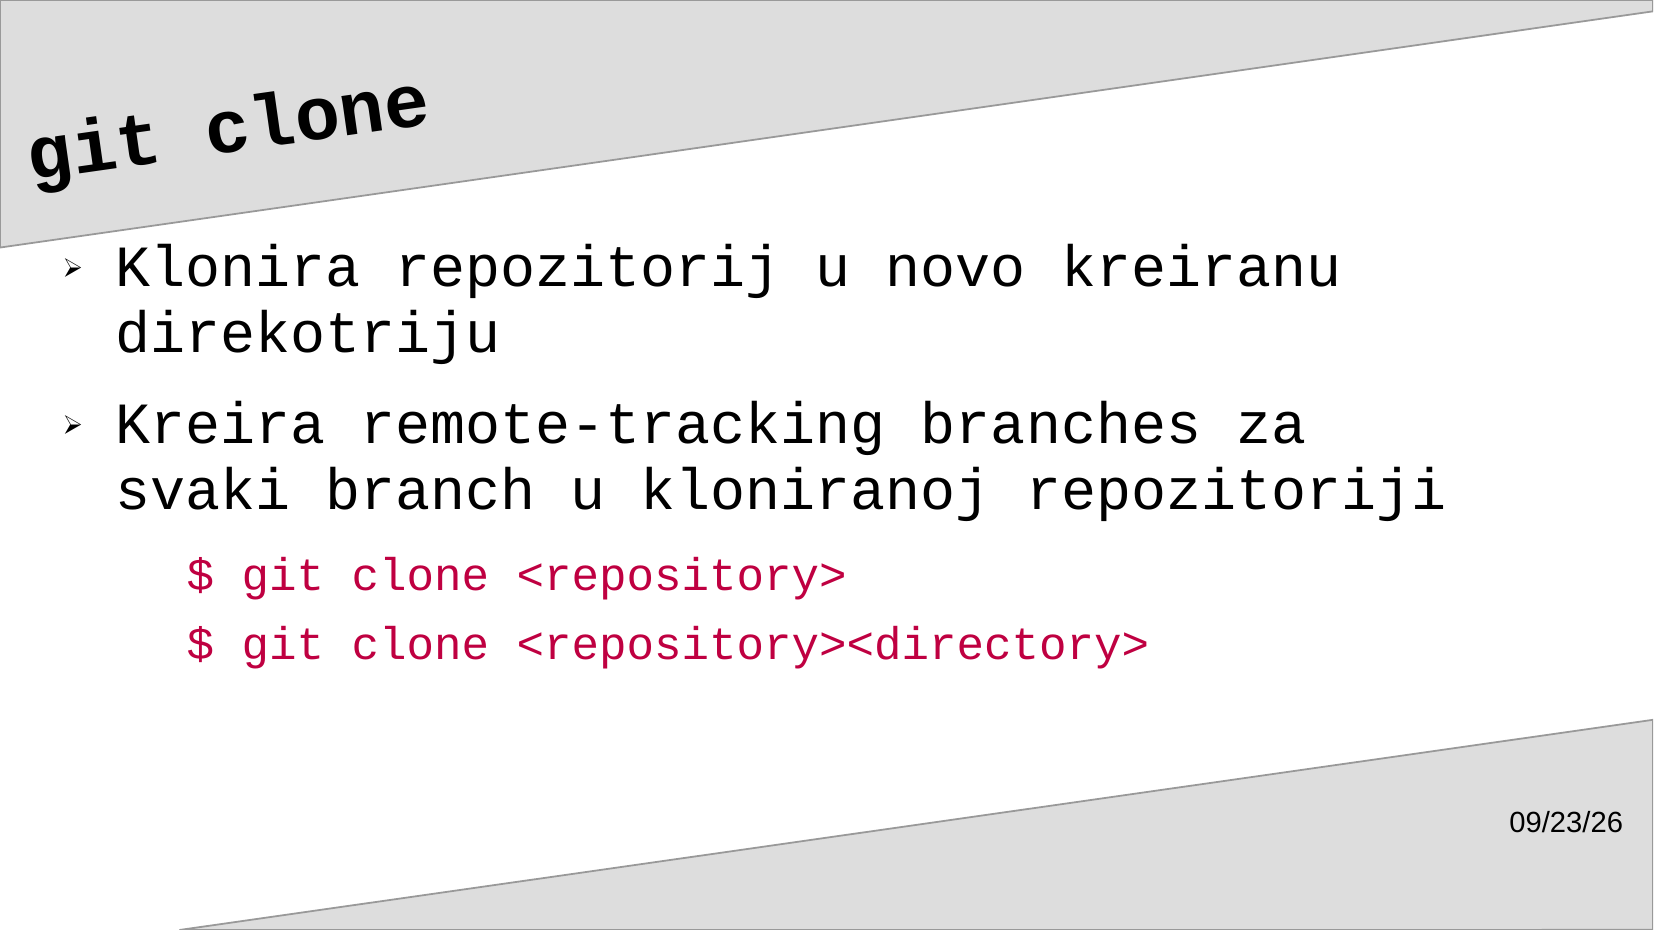

# git clone
Klonira repozitorij u novo kreiranu direkotriju
Kreira remote-tracking branches za svaki branch u kloniranoj repozitoriji
$ git clone <repository>
$ git clone <repository><directory>
96